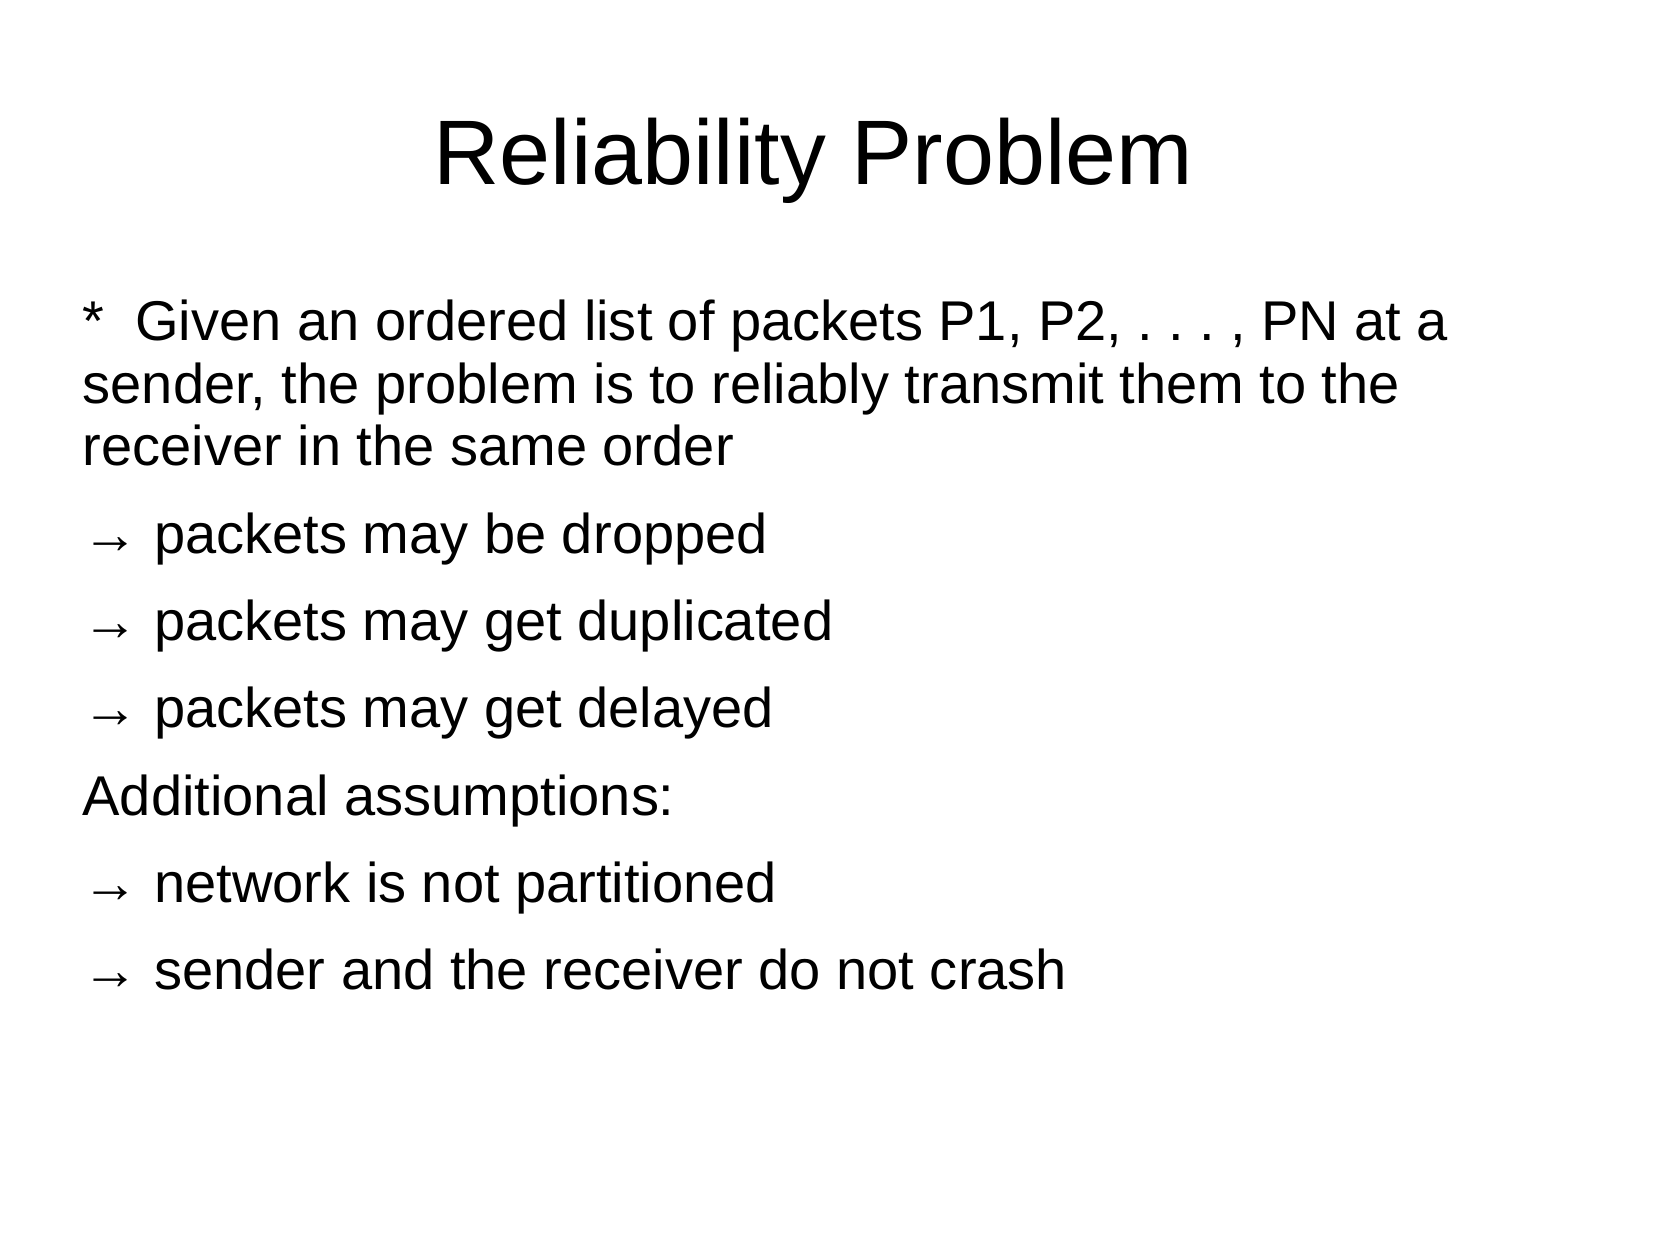

# Reliability Problem
* Given an ordered list of packets P1, P2, . . . , PN at a sender, the problem is to reliably transmit them to the receiver in the same order
→ packets may be dropped
→ packets may get duplicated
→ packets may get delayed
Additional assumptions:
→ network is not partitioned
→ sender and the receiver do not crash